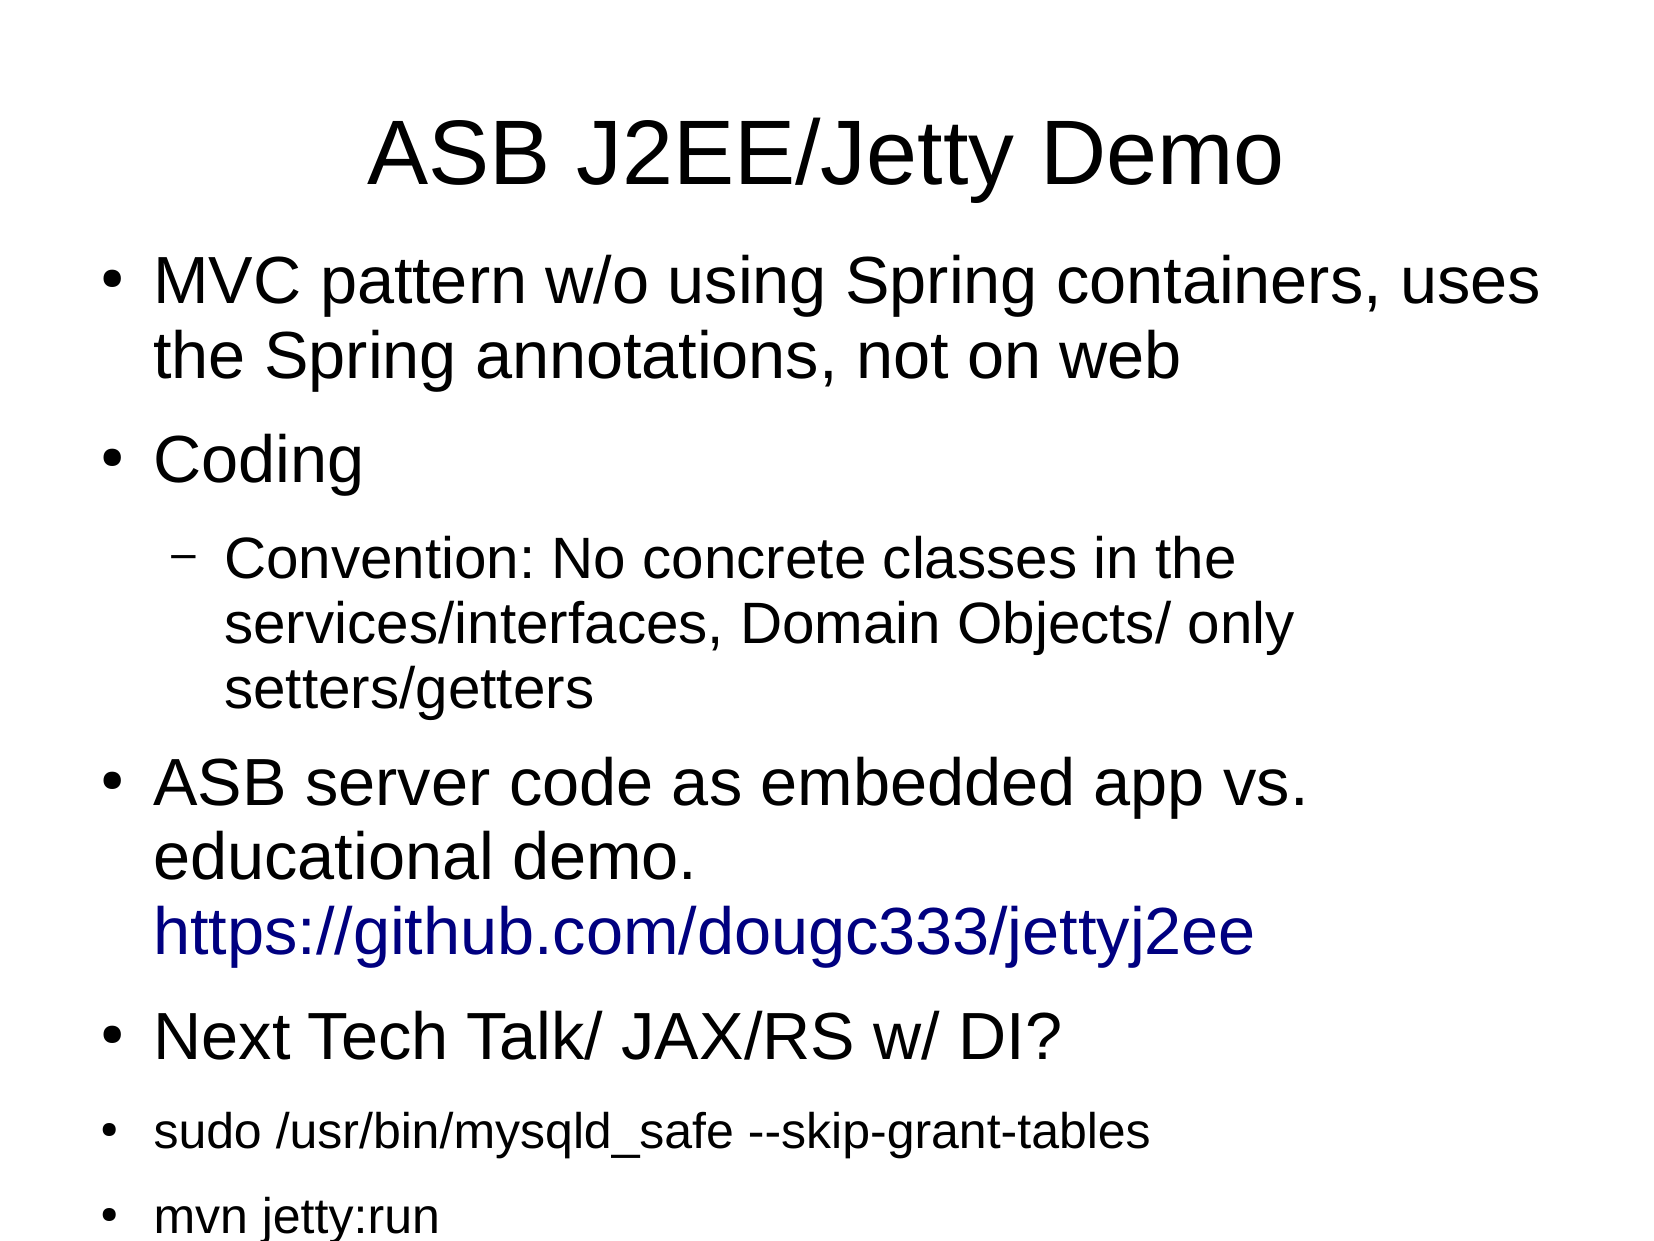

# ASB J2EE/Jetty Demo
MVC pattern w/o using Spring containers, uses the Spring annotations, not on web
Coding
Convention: No concrete classes in the services/interfaces, Domain Objects/ only setters/getters
ASB server code as embedded app vs. educational demo. https://github.com/dougc333/jettyj2ee
Next Tech Talk/ JAX/RS w/ DI?
sudo /usr/bin/mysqld_safe --skip-grant-tables
mvn jetty:run